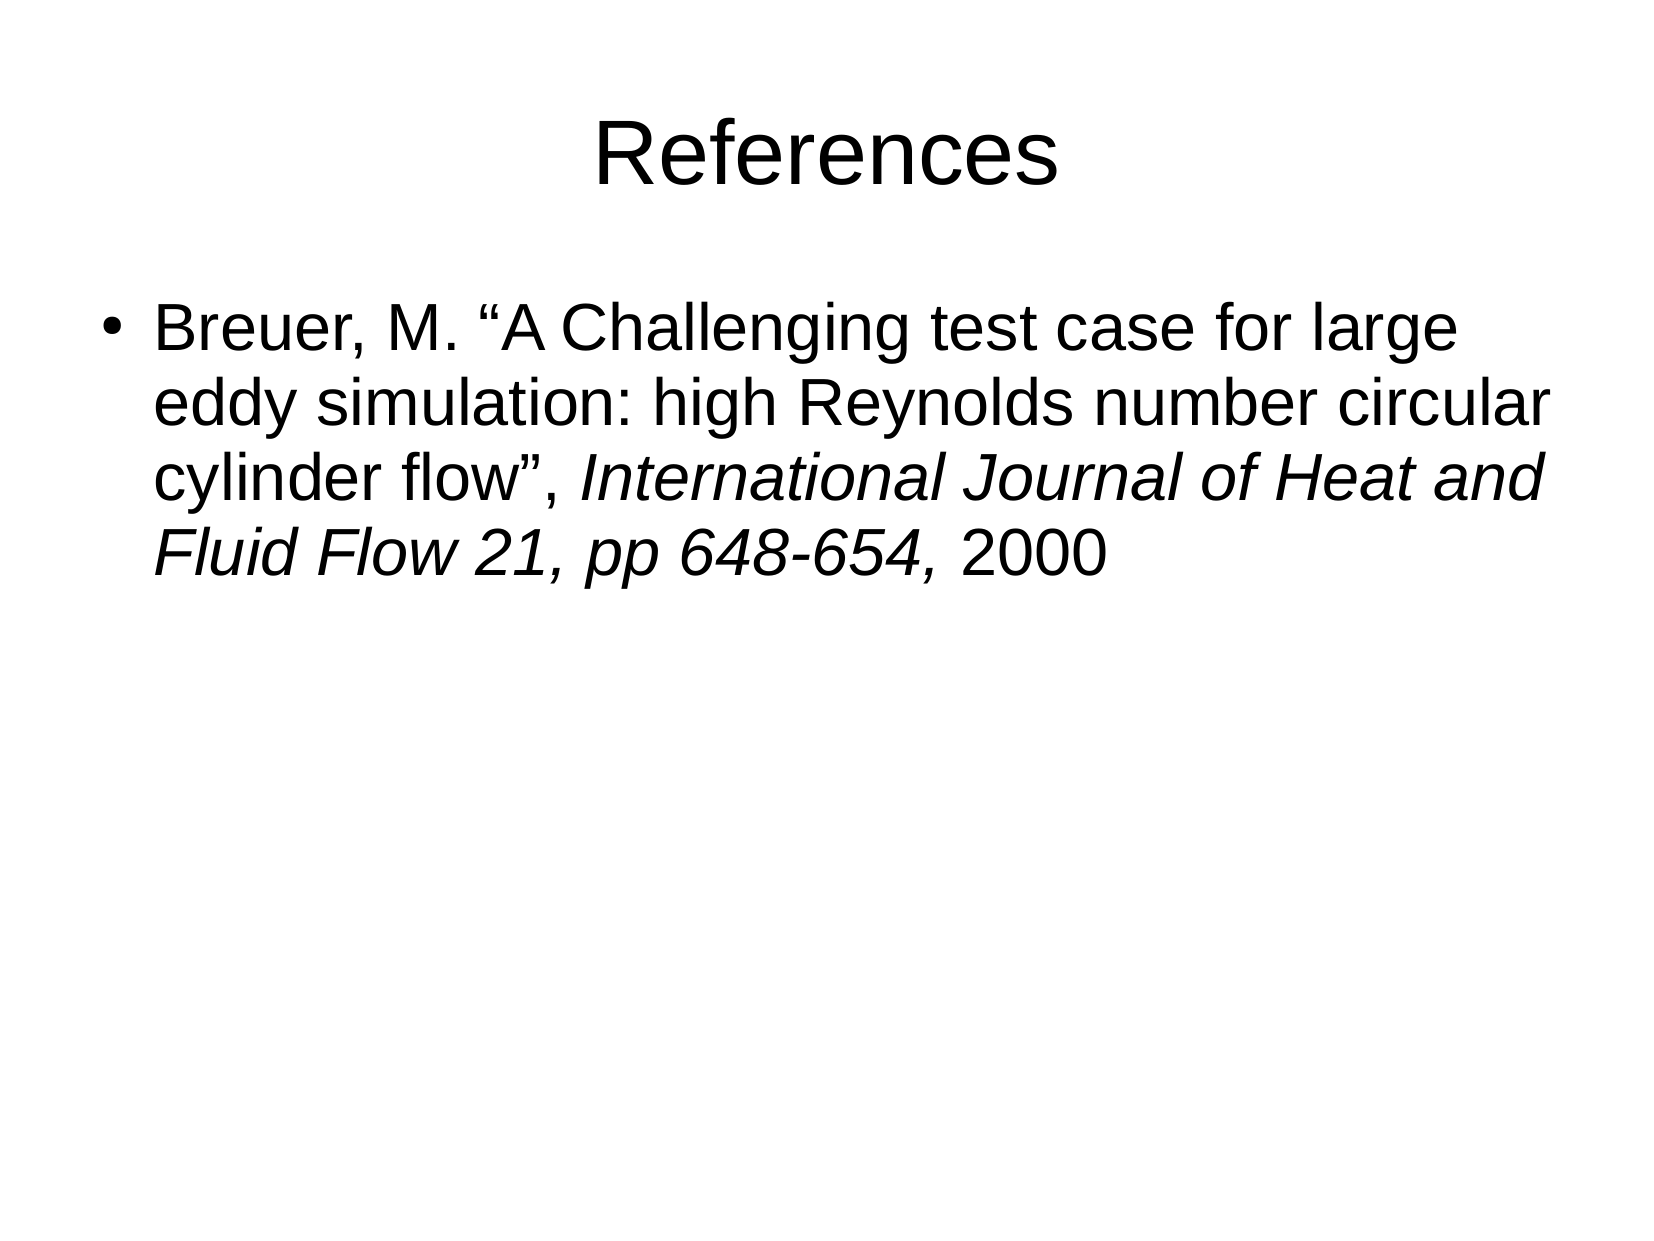

# References
Breuer, M. “A Challenging test case for large eddy simulation: high Reynolds number circular cylinder flow”, International Journal of Heat and Fluid Flow 21, pp 648-654, 2000